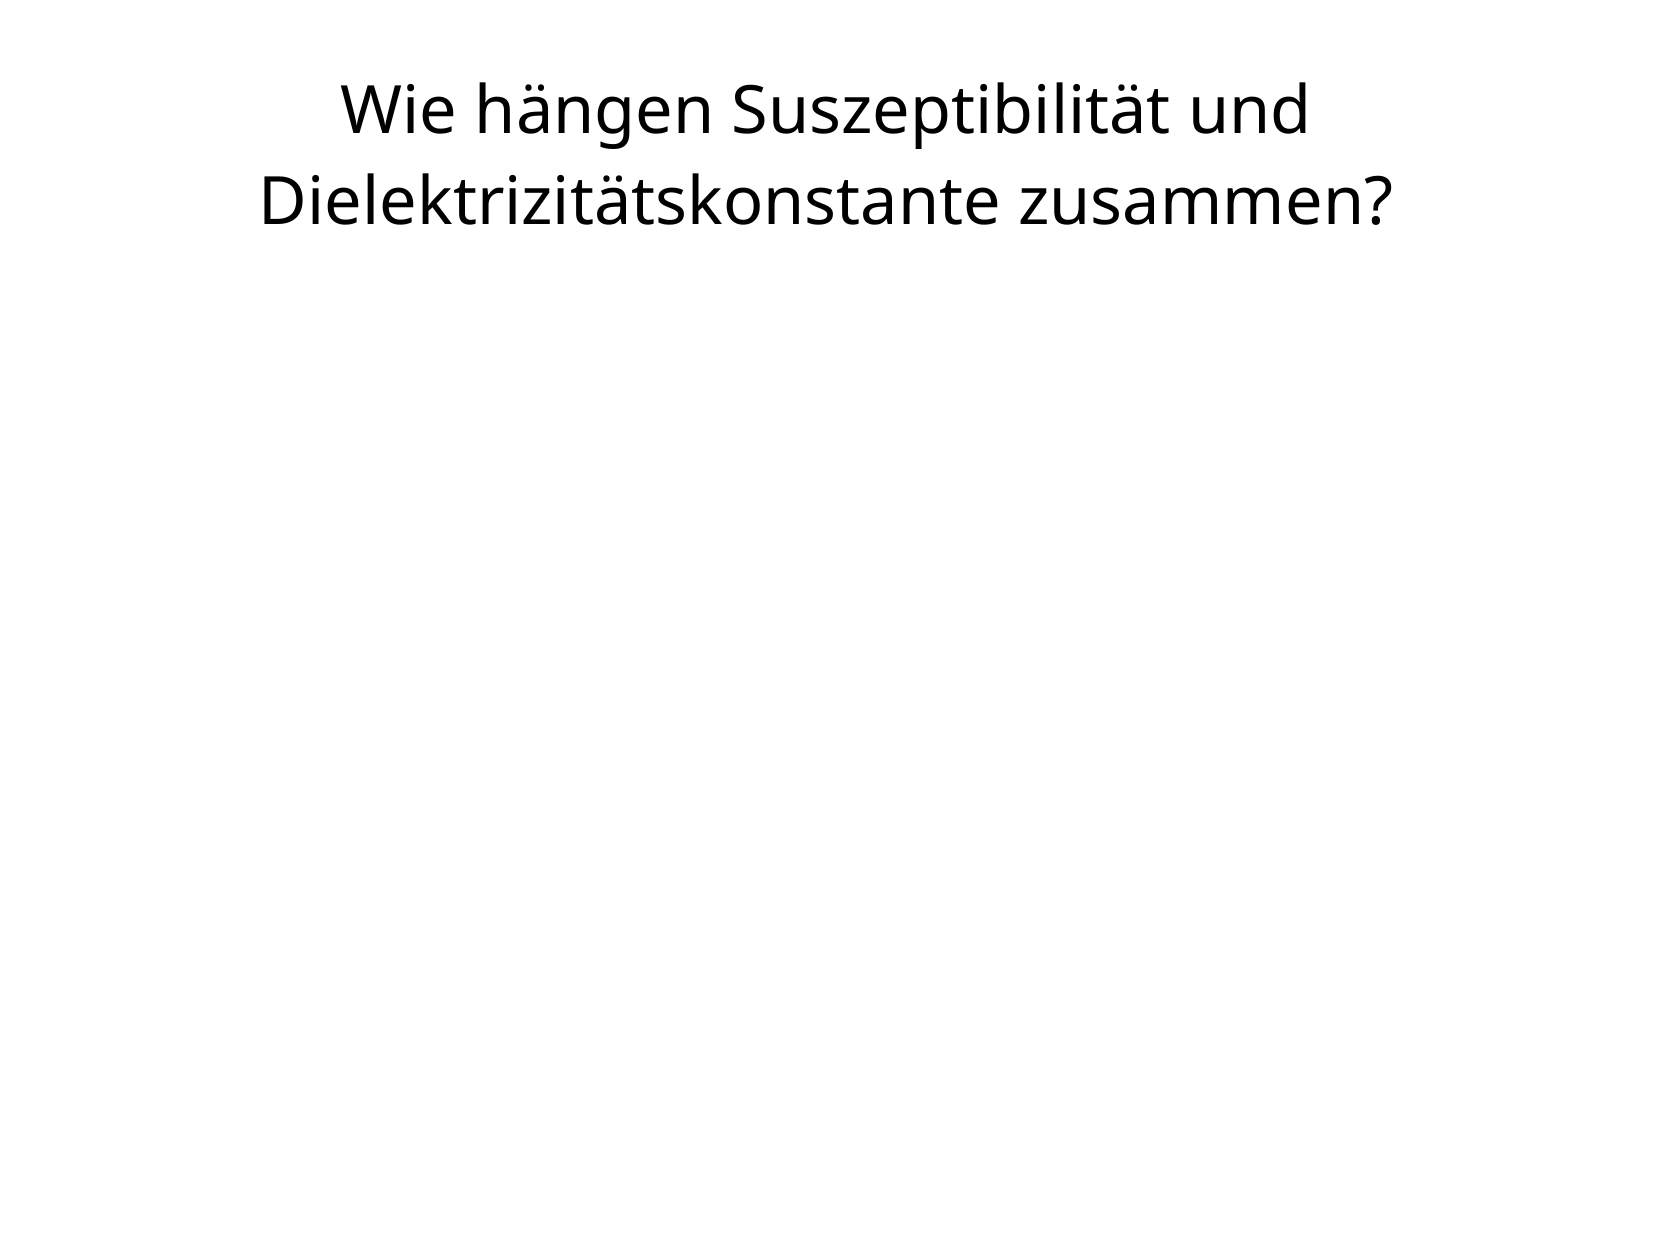

# Wie hängen Suszeptibilität und Dielektrizitätskonstante zusammen?